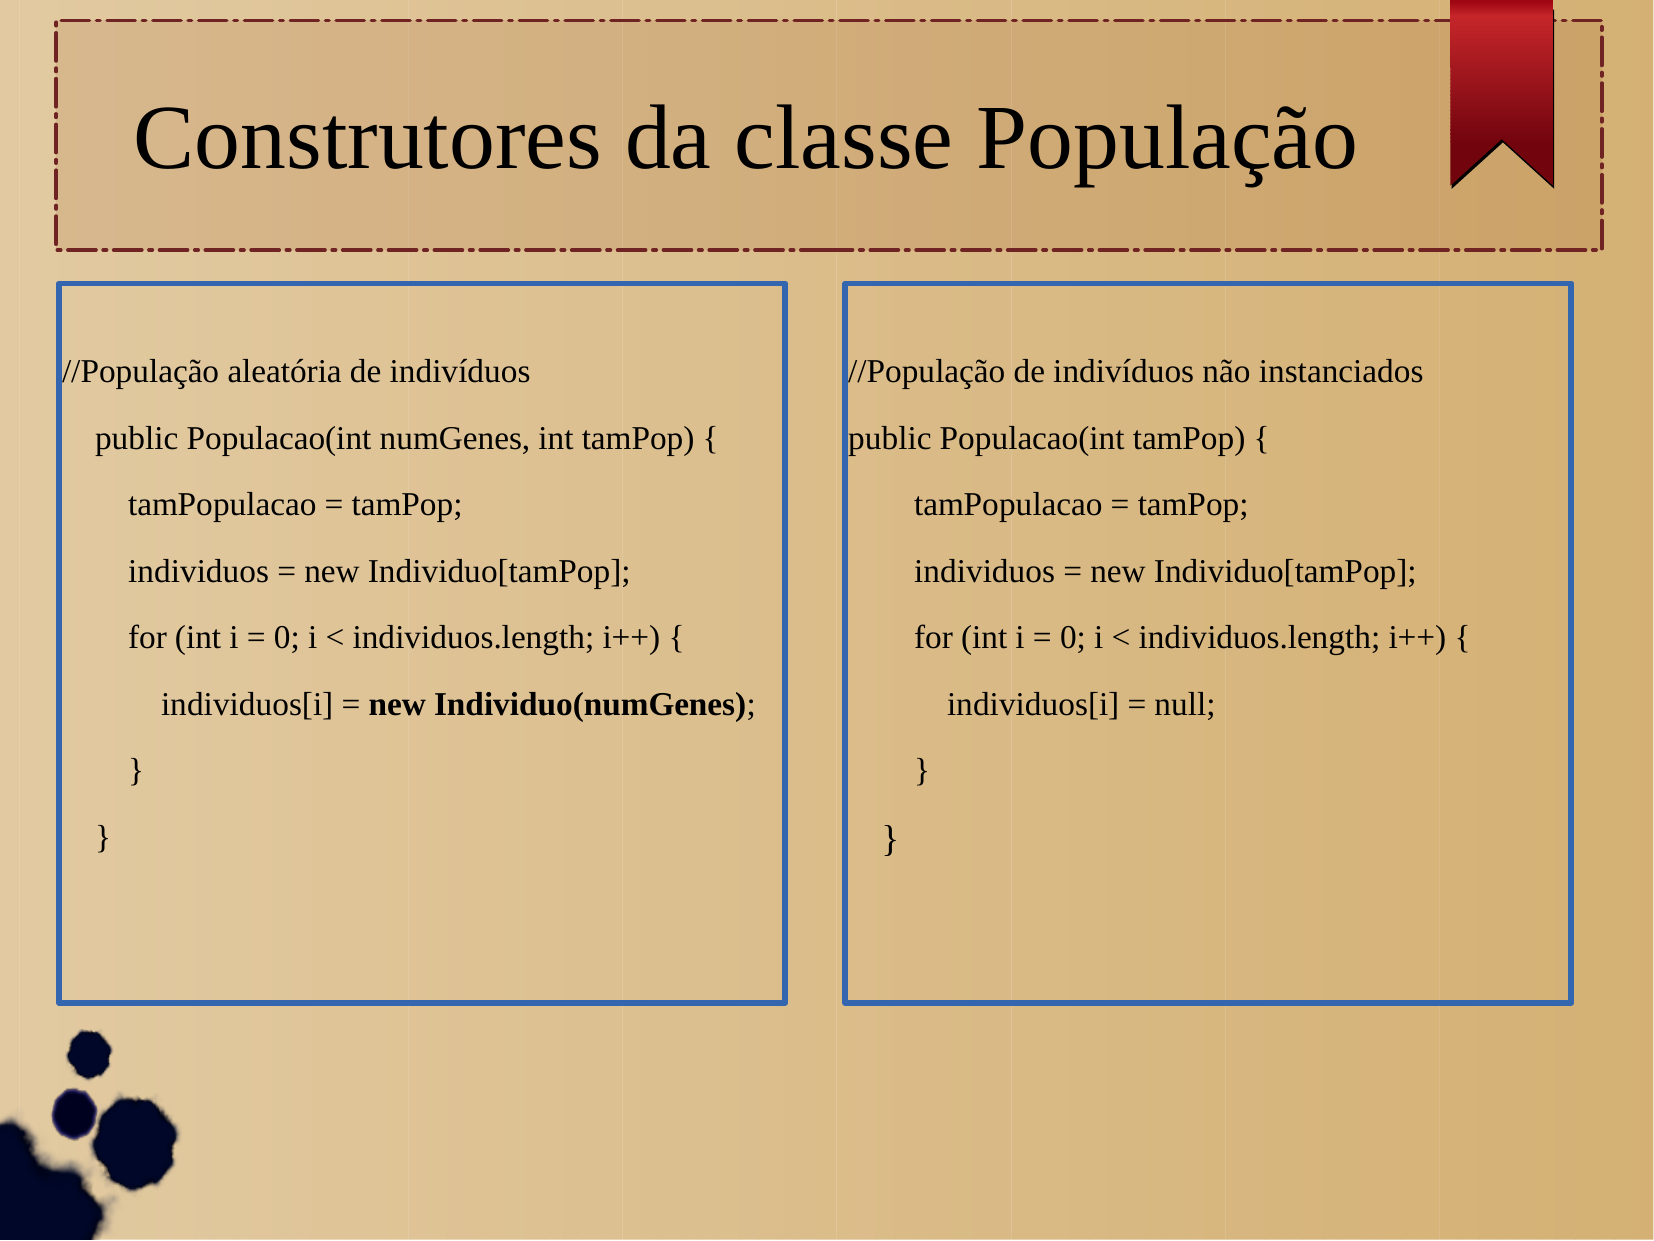

# Construtores da classe População
//População aleatória de indivíduos
 public Populacao(int numGenes, int tamPop) {
 tamPopulacao = tamPop;
 individuos = new Individuo[tamPop];
 for (int i = 0; i < individuos.length; i++) {
 individuos[i] = new Individuo(numGenes);
 }
 }
//População de indivíduos não instanciados
public Populacao(int tamPop) {
 tamPopulacao = tamPop;
 individuos = new Individuo[tamPop];
 for (int i = 0; i < individuos.length; i++) {
 individuos[i] = null;
 }
 }